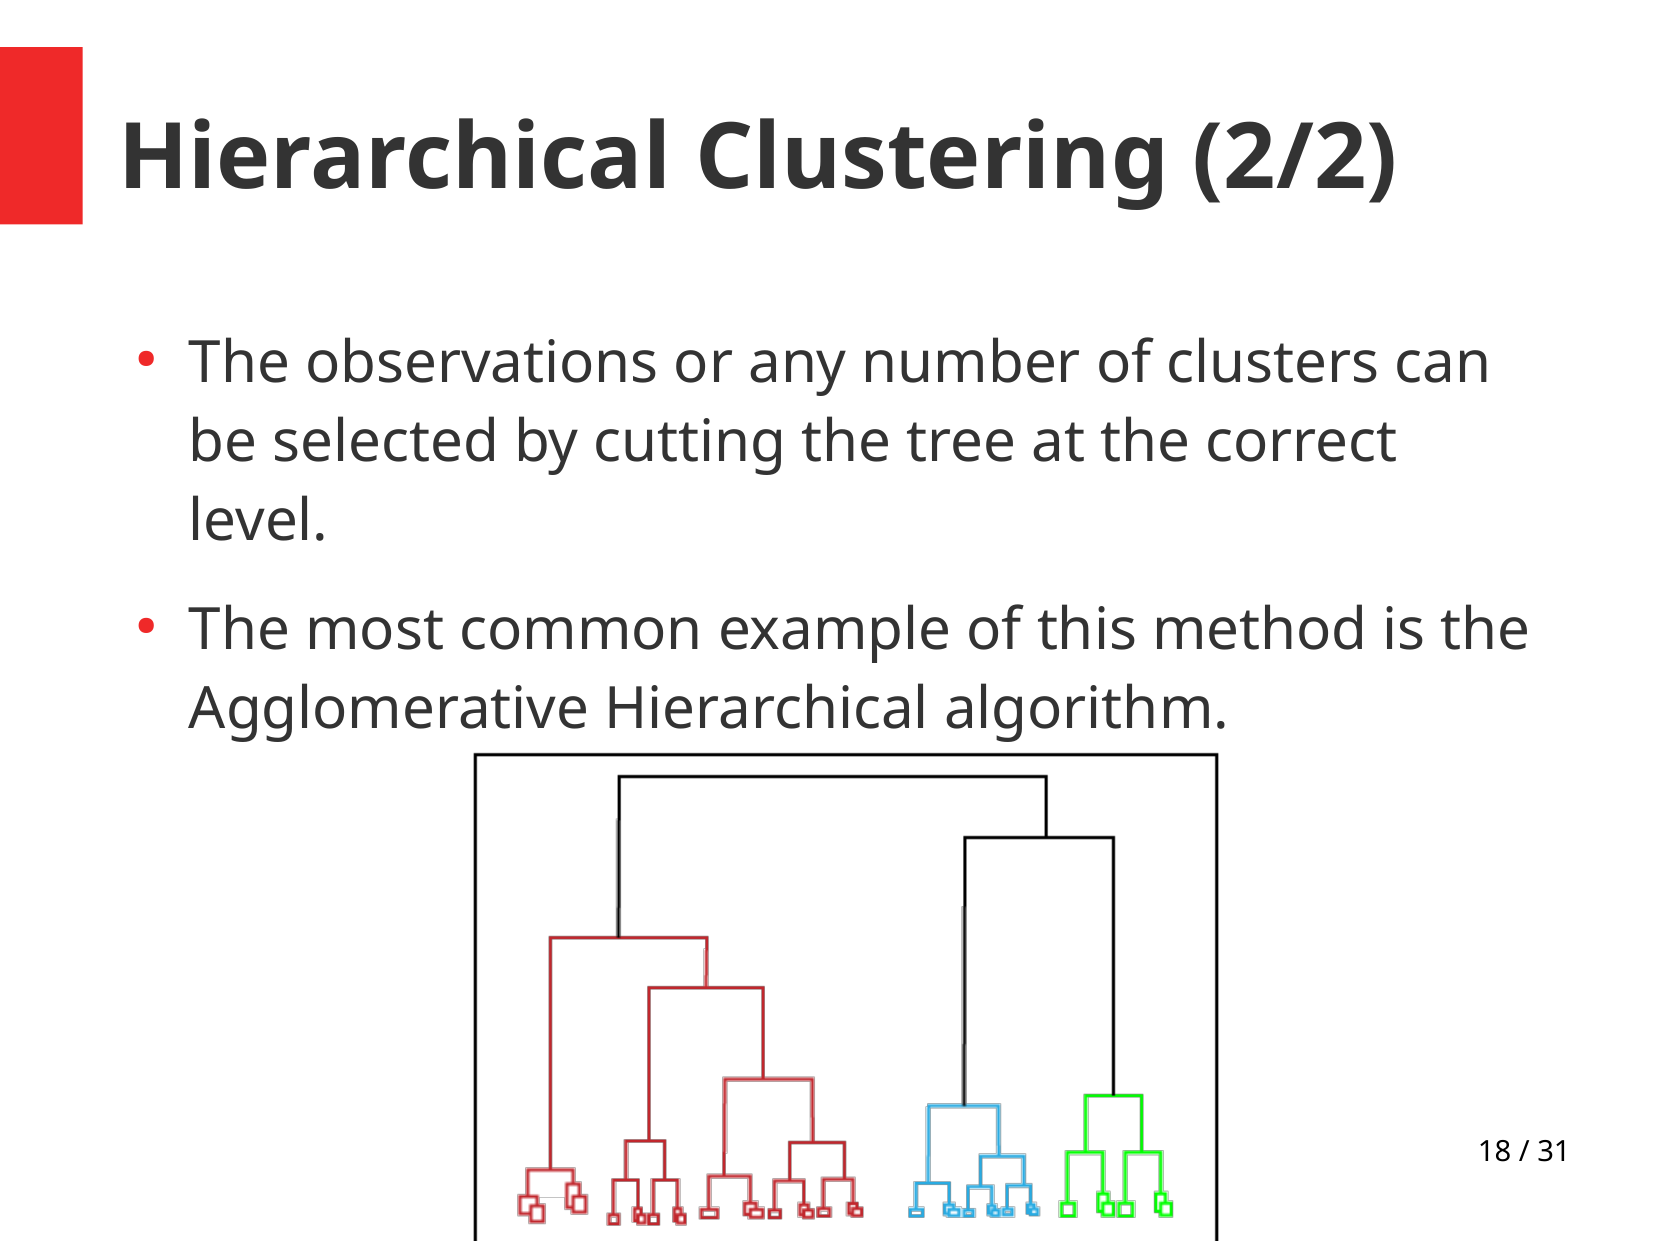

# Hierarchical Clustering (2/2)
The observations or any number of clusters can be selected by cutting the tree at the correct level.
The most common example of this method is the Agglomerative Hierarchical algorithm.
18